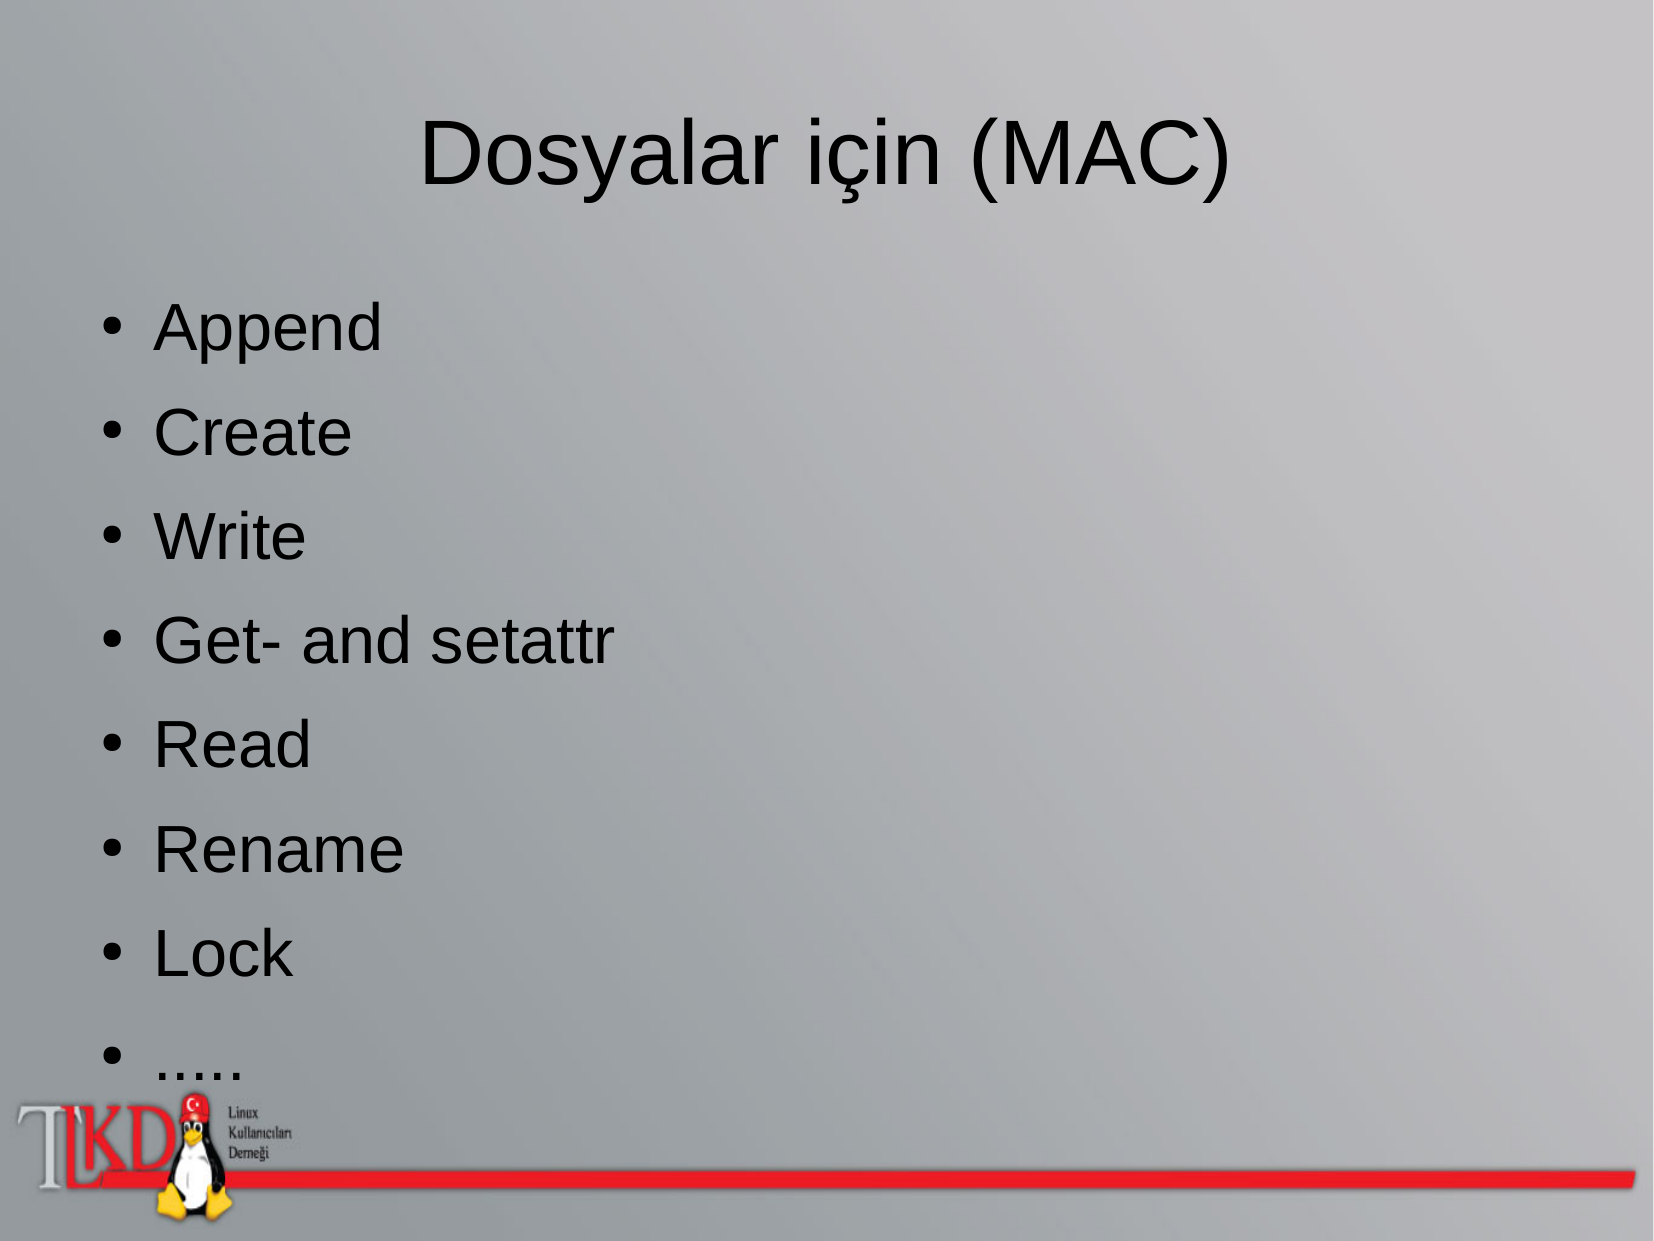

# Dosyalar için (MAC)
Append
Create
Write
Get- and setattr
Read
Rename
Lock
.....